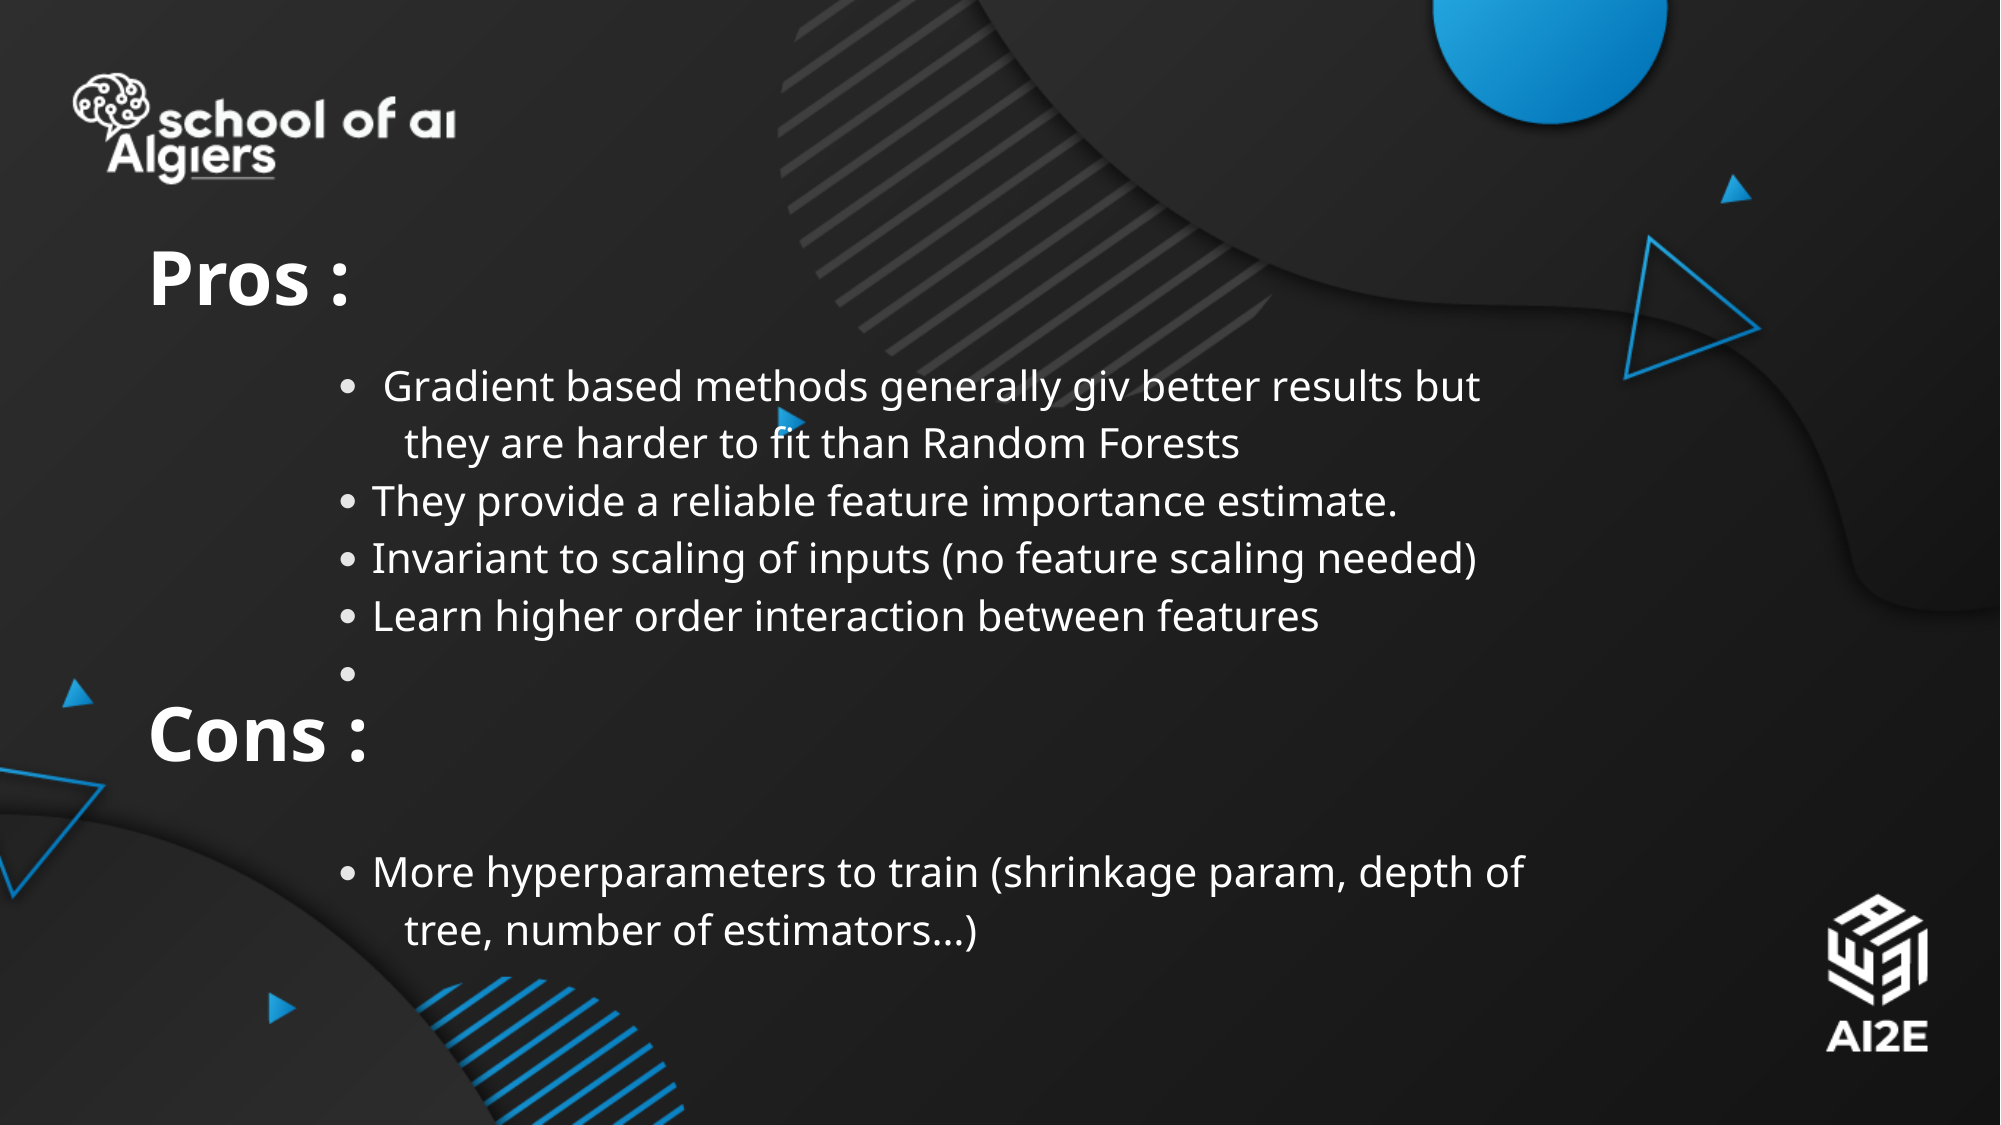

Pros :
# Gradient based methods generally giv better results but they are harder to fit than Random Forests
They provide a reliable feature importance estimate.
Invariant to scaling of inputs (no feature scaling needed)
Learn higher order interaction between features
Cons :
More hyperparameters to train (shrinkage param, depth of tree, number of estimators…)